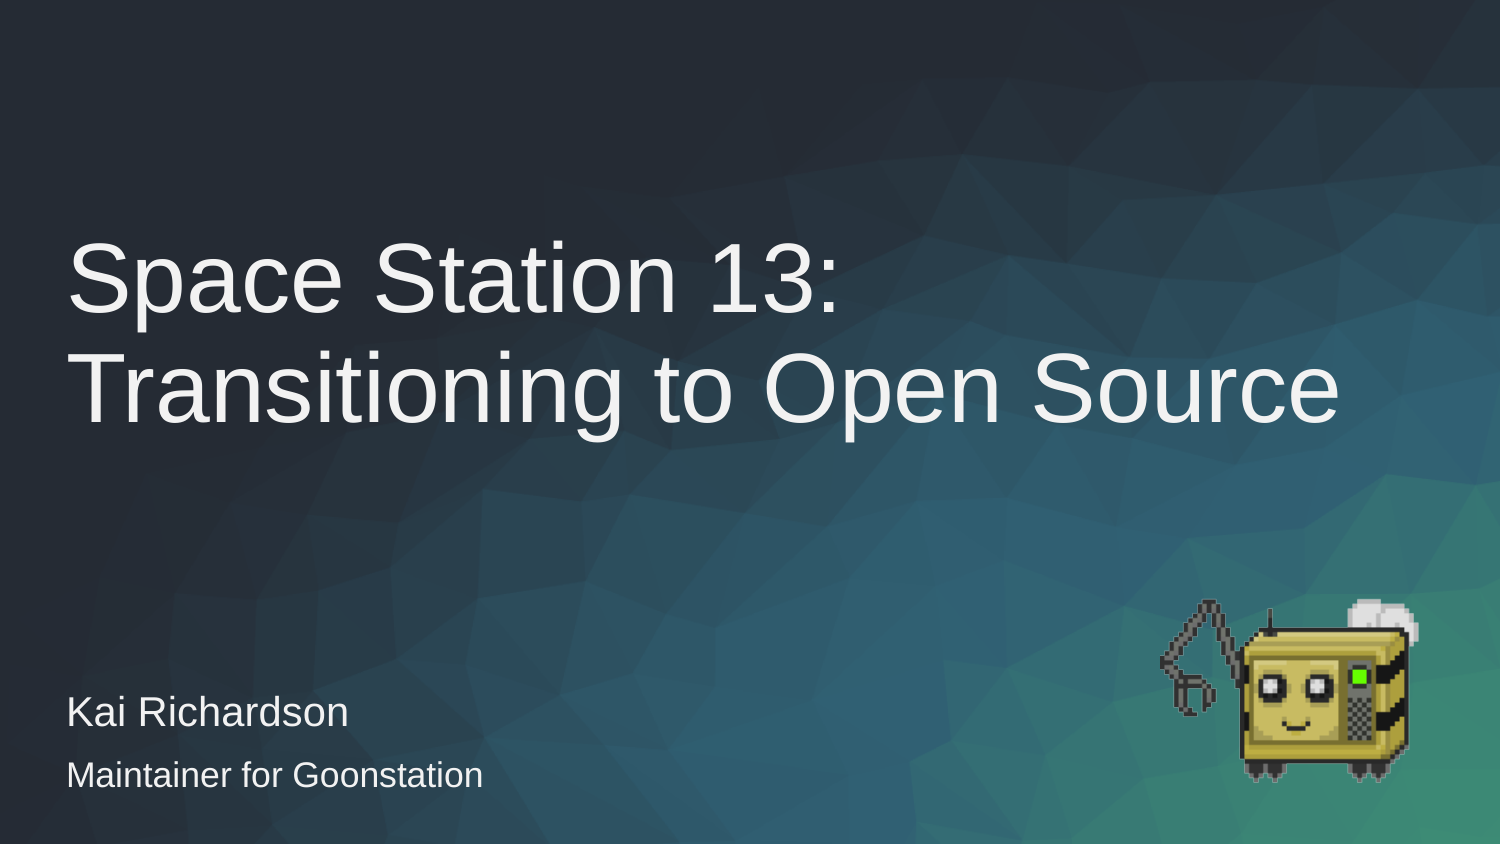

# Space Station 13: Transitioning to Open Source
Kai Richardson
Maintainer for Goonstation